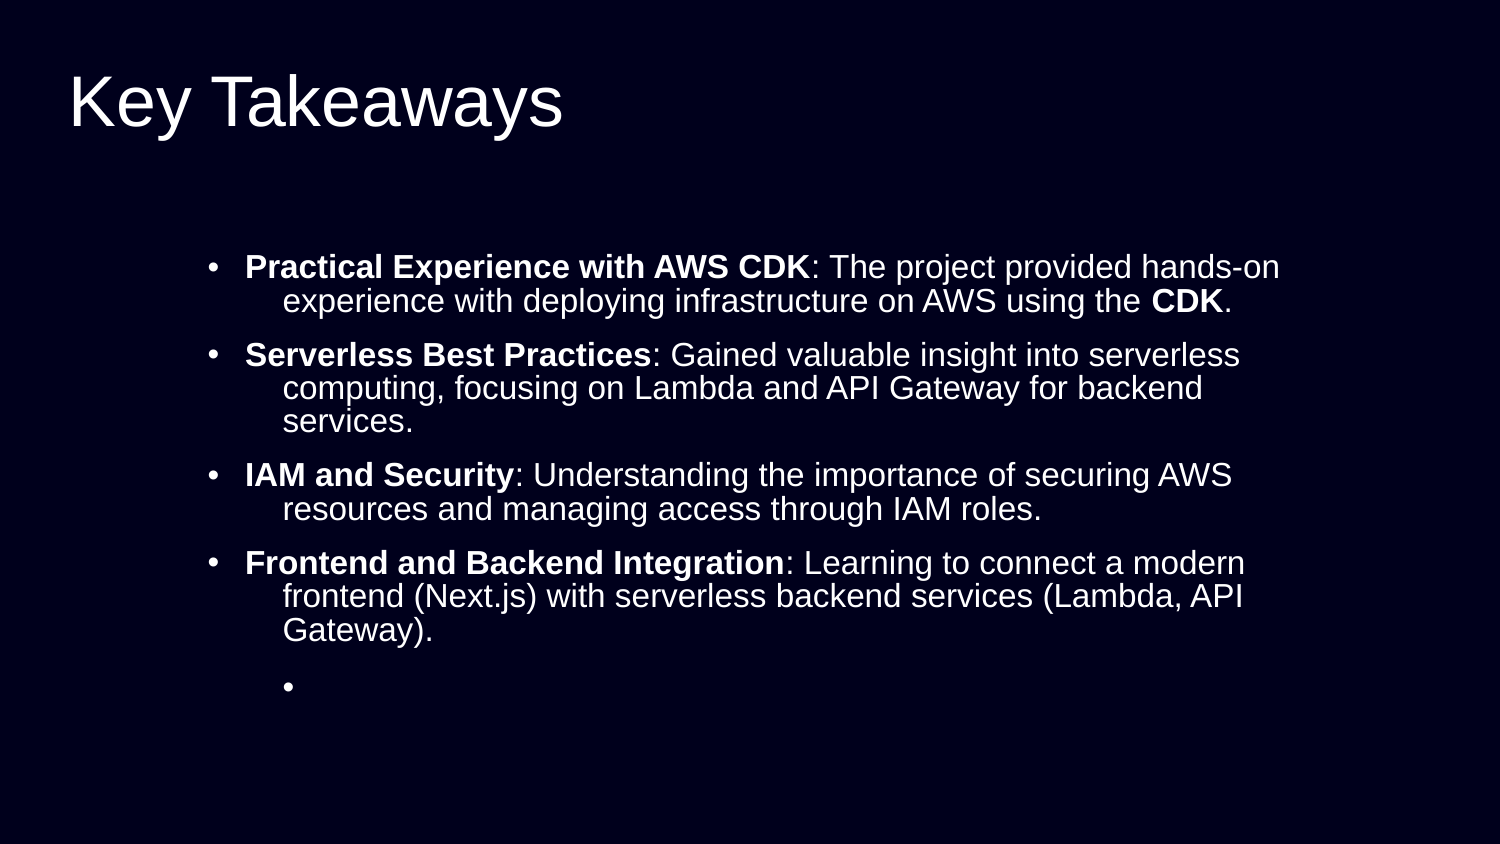

# Key Takeaways
Practical Experience with AWS CDK: The project provided hands-on experience with deploying infrastructure on AWS using the CDK.
Serverless Best Practices: Gained valuable insight into serverless computing, focusing on Lambda and API Gateway for backend services.
IAM and Security: Understanding the importance of securing AWS resources and managing access through IAM roles.
Frontend and Backend Integration: Learning to connect a modern frontend (Next.js) with serverless backend services (Lambda, API Gateway).